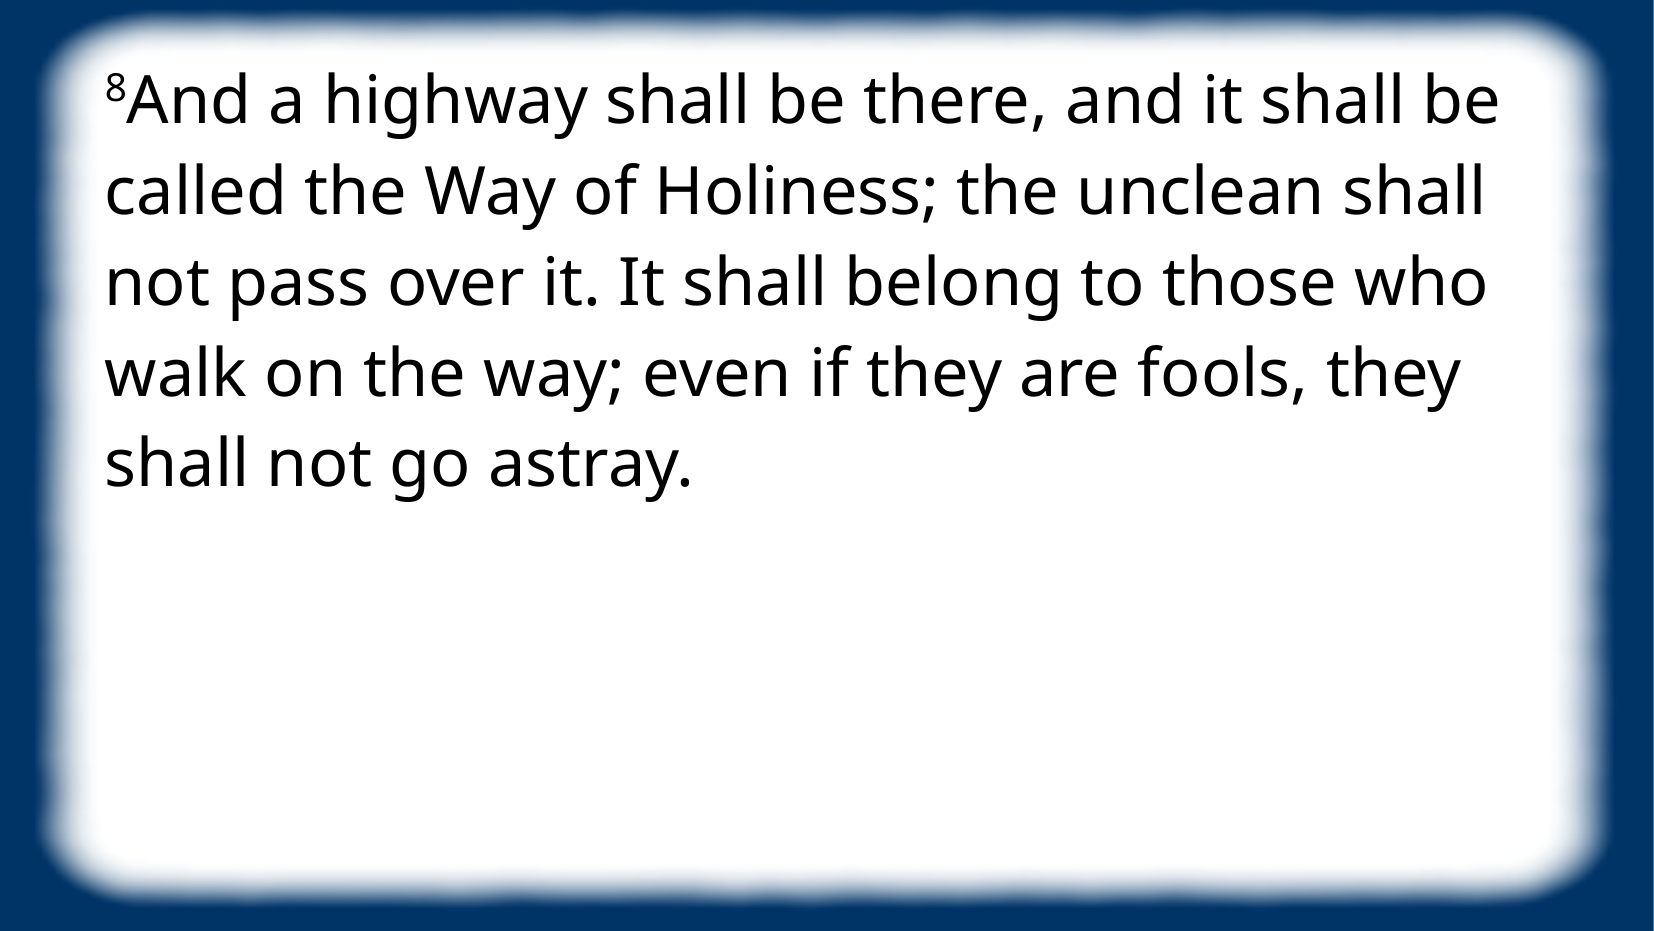

8And a highway shall be there, and it shall be called the Way of Holiness; the unclean shall not pass over it. It shall belong to those who walk on the way; even if they are fools, they shall not go astray.